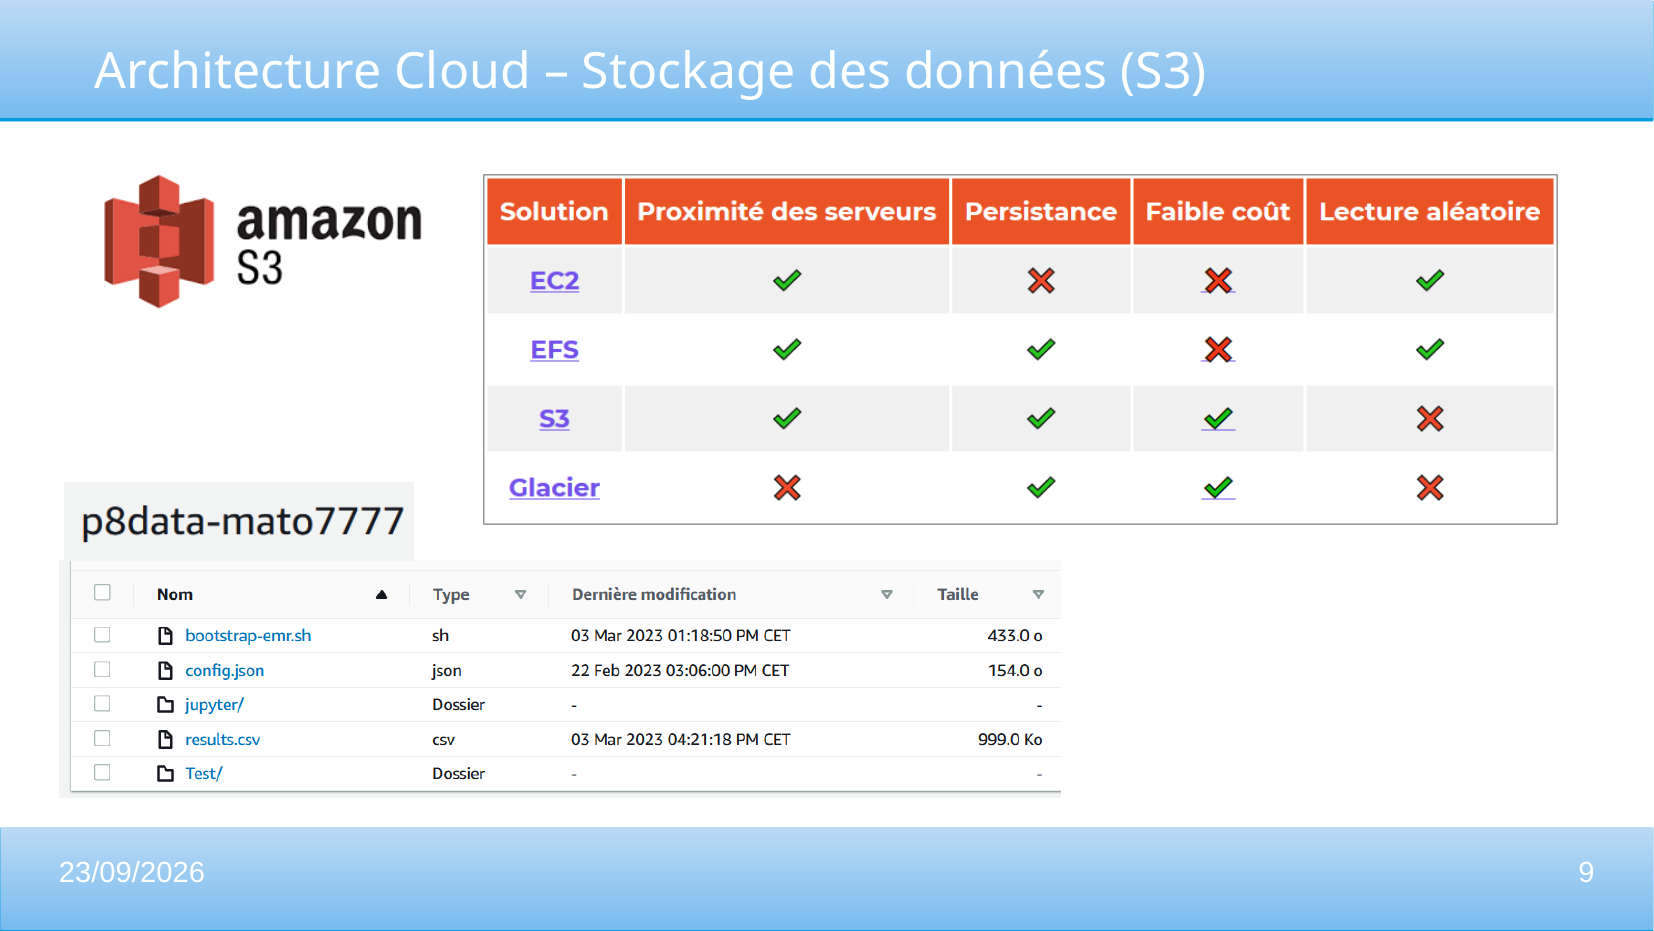

# Architecture Cloud – Stockage des données (S3)
9